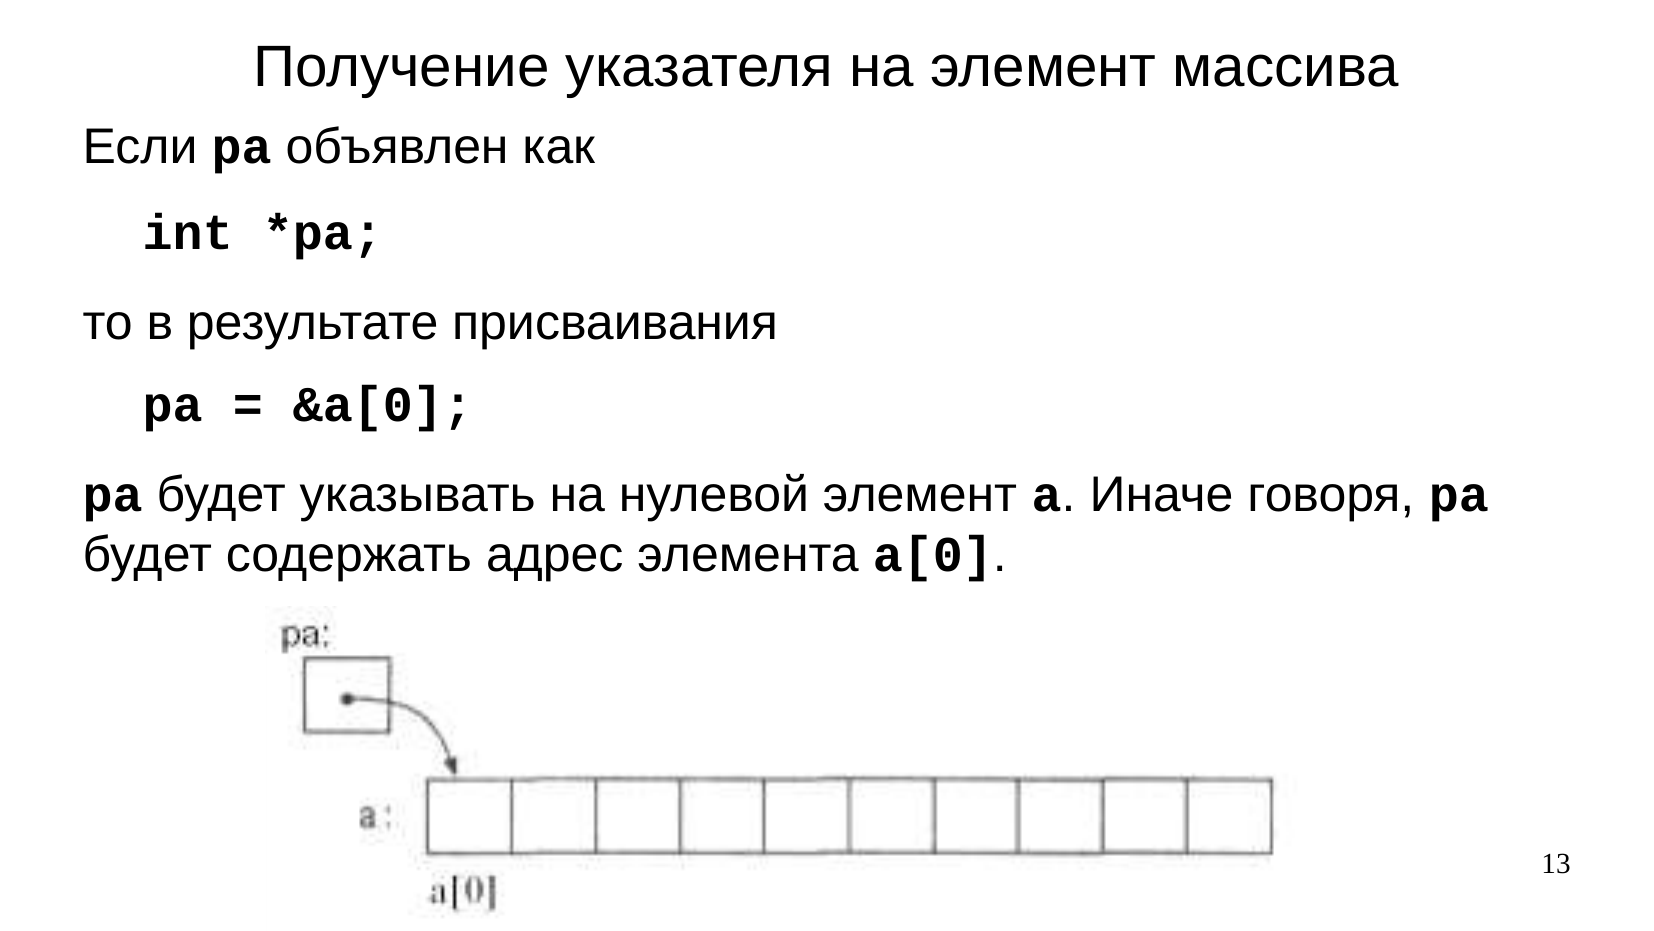

# Получение указателя на элемент массива
Если pa объявлен как
 int *pa;
то в результате присваивания
 ра = &а[0];
pa будет указывать на нулевой элемент а. Иначе говоря, pa будет содержать адрес элемента а[0].
13